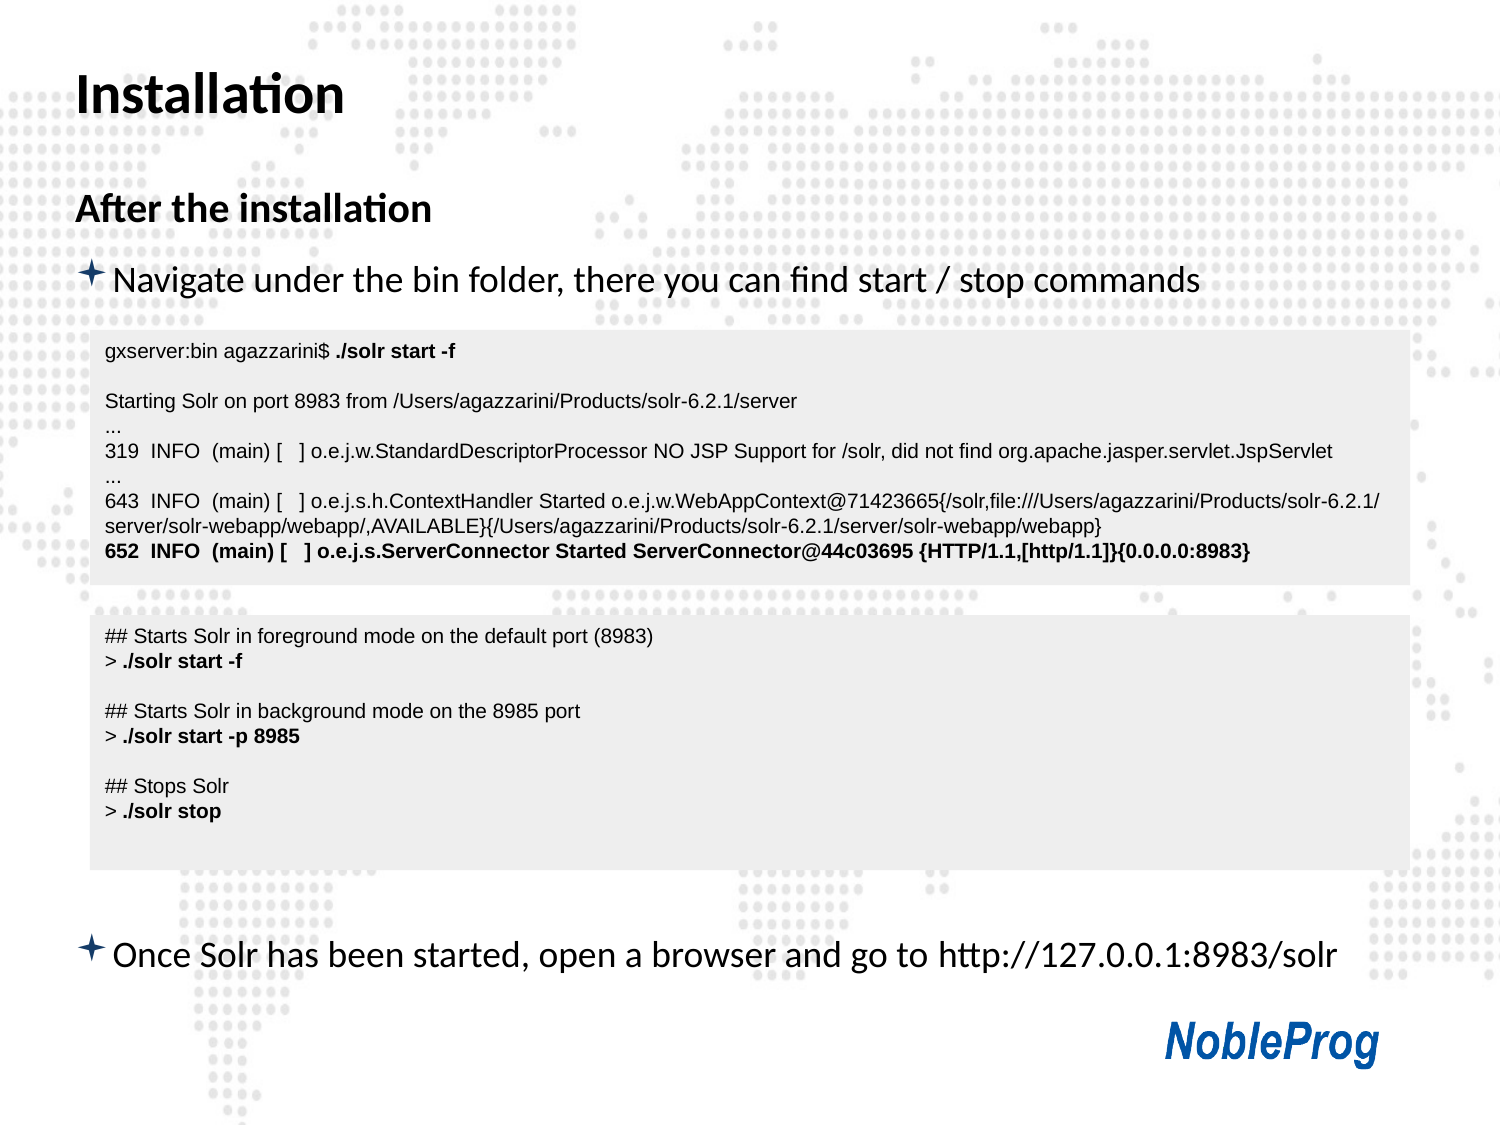

Installation
After the installation
Navigate under the bin folder, there you can find start / stop commands
Once Solr has been started, open a browser and go to http://127.0.0.1:8983/solr
gxserver:bin agazzarini$ ./solr start -f
Starting Solr on port 8983 from /Users/agazzarini/Products/solr-6.2.1/server
...
319 INFO (main) [ ] o.e.j.w.StandardDescriptorProcessor NO JSP Support for /solr, did not find org.apache.jasper.servlet.JspServlet
...
643 INFO (main) [ ] o.e.j.s.h.ContextHandler Started o.e.j.w.WebAppContext@71423665{/solr,file:///Users/agazzarini/Products/solr-6.2.1/server/solr-webapp/webapp/,AVAILABLE}{/Users/agazzarini/Products/solr-6.2.1/server/solr-webapp/webapp}
652 INFO (main) [ ] o.e.j.s.ServerConnector Started ServerConnector@44c03695 {HTTP/1.1,[http/1.1]}{0.0.0.0:8983}
## Starts Solr in foreground mode on the default port (8983)
> ./solr start -f
## Starts Solr in background mode on the 8985 port
> ./solr start -p 8985
## Stops Solr
> ./solr stop